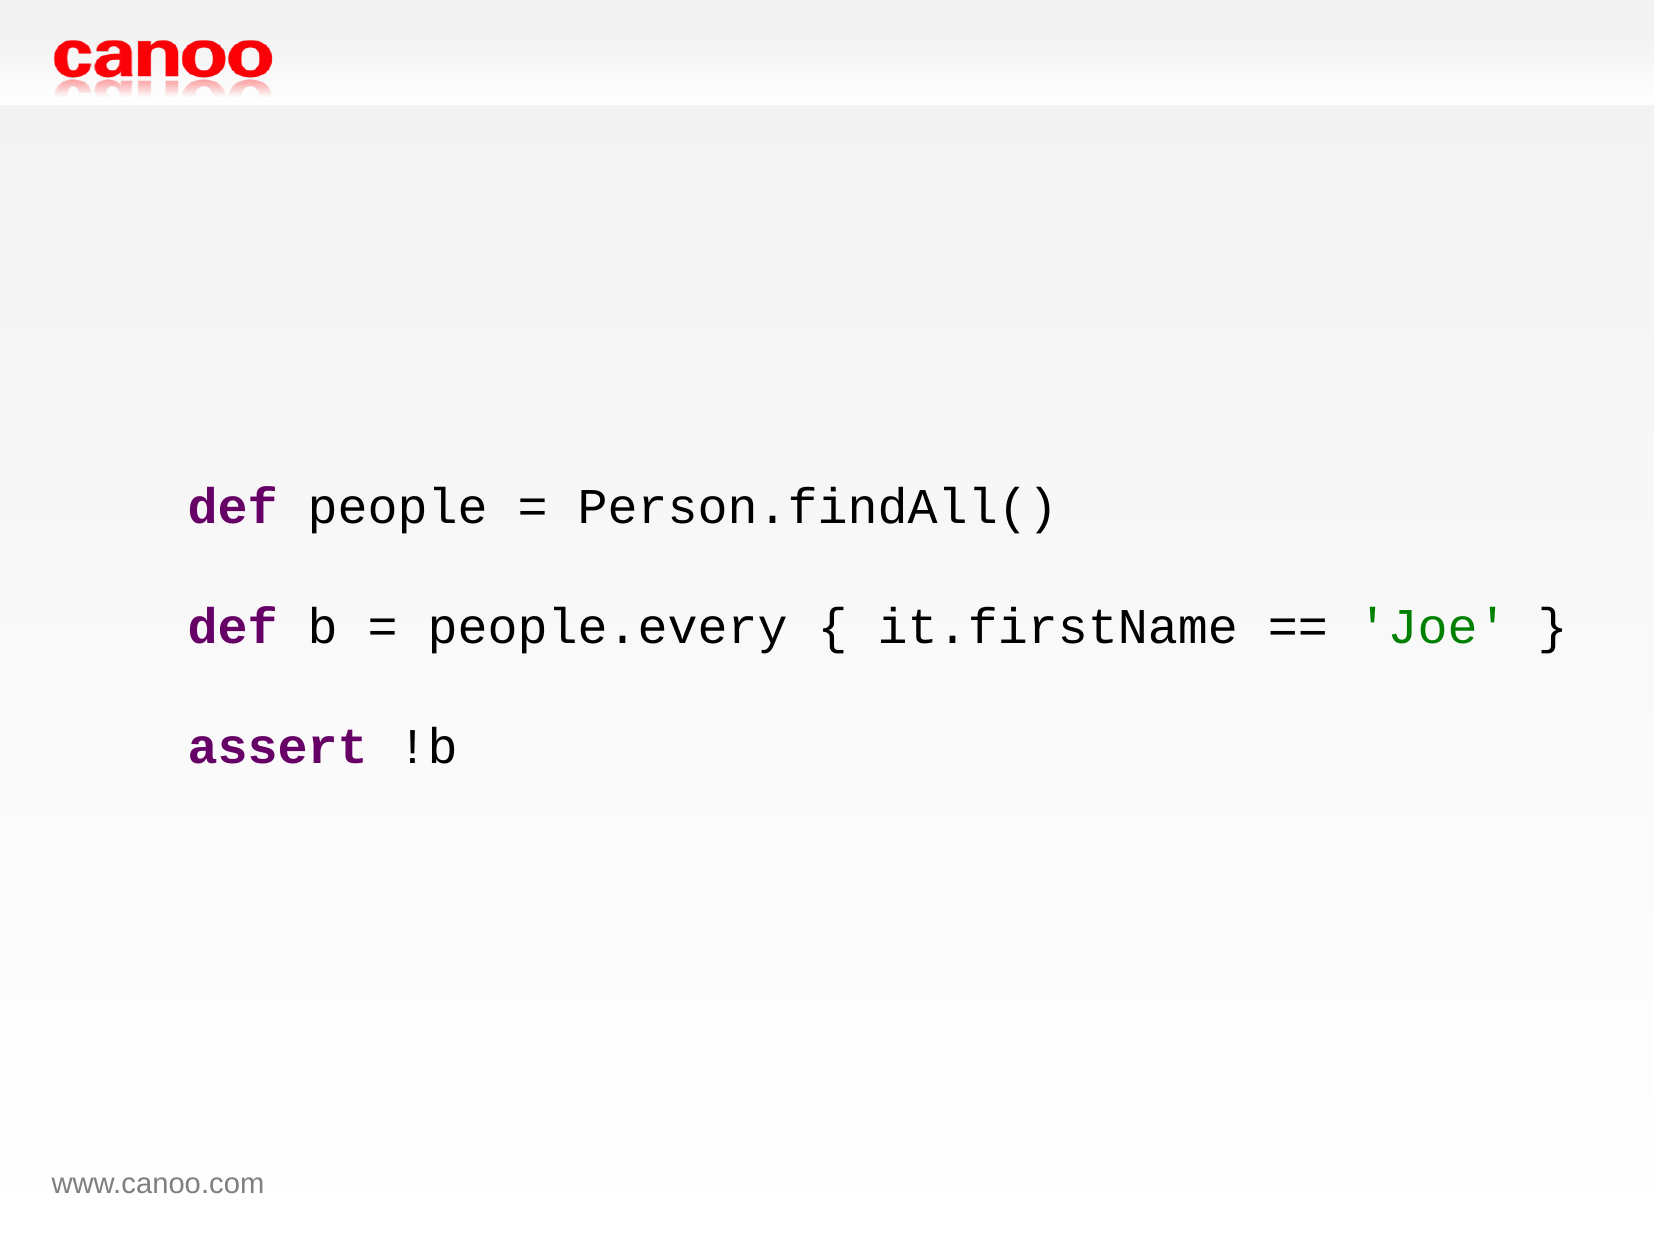

def people = Person.findAll()
def b = people.every { it.firstName == 'Joe' }
assert !b